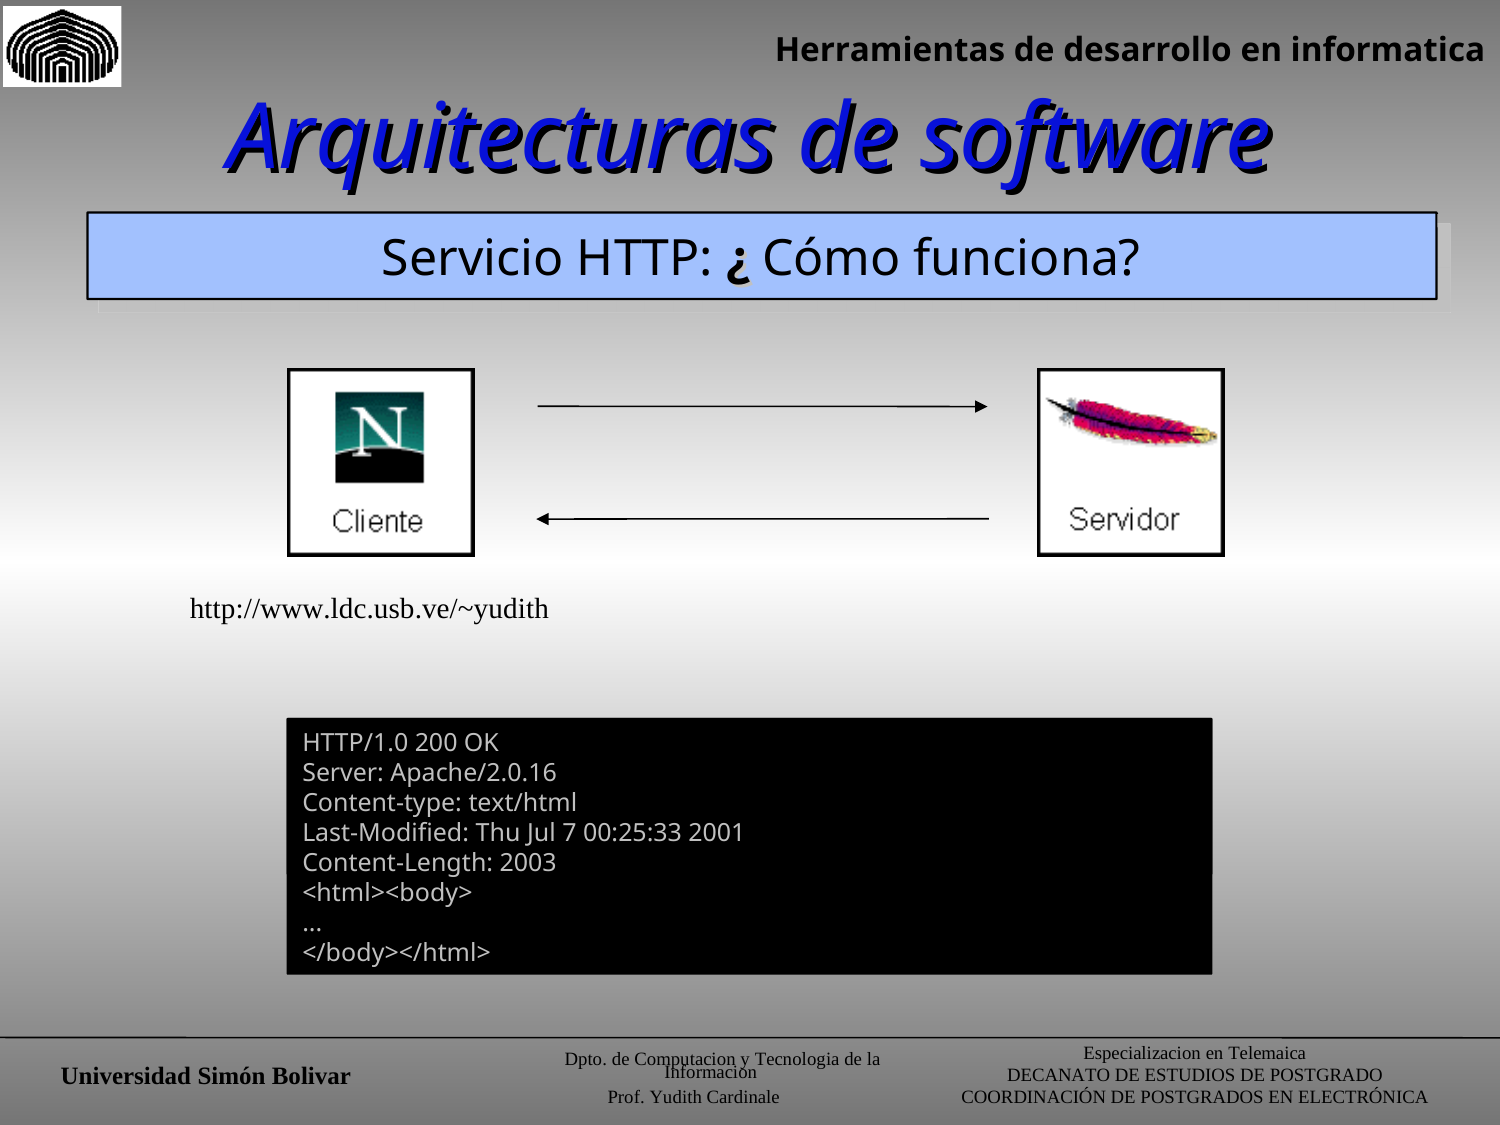

Arquitecturas de software
Servicio HTTP: ¿ Cómo funciona?
http://www.ldc.usb.ve/~yudith
GET /~yudith HTTP/1.0
Accept: text/plain
Accept: text/html
User-Agent: Netscape Communicator 4.76
HTTP/1.0 200 OK
Server: Apache/2.0.16
Content-type: text/html
Last-Modified: Thu Jul 7 00:25:33 2001
Content-Length: 2003
<html><body>
...
</body></html>